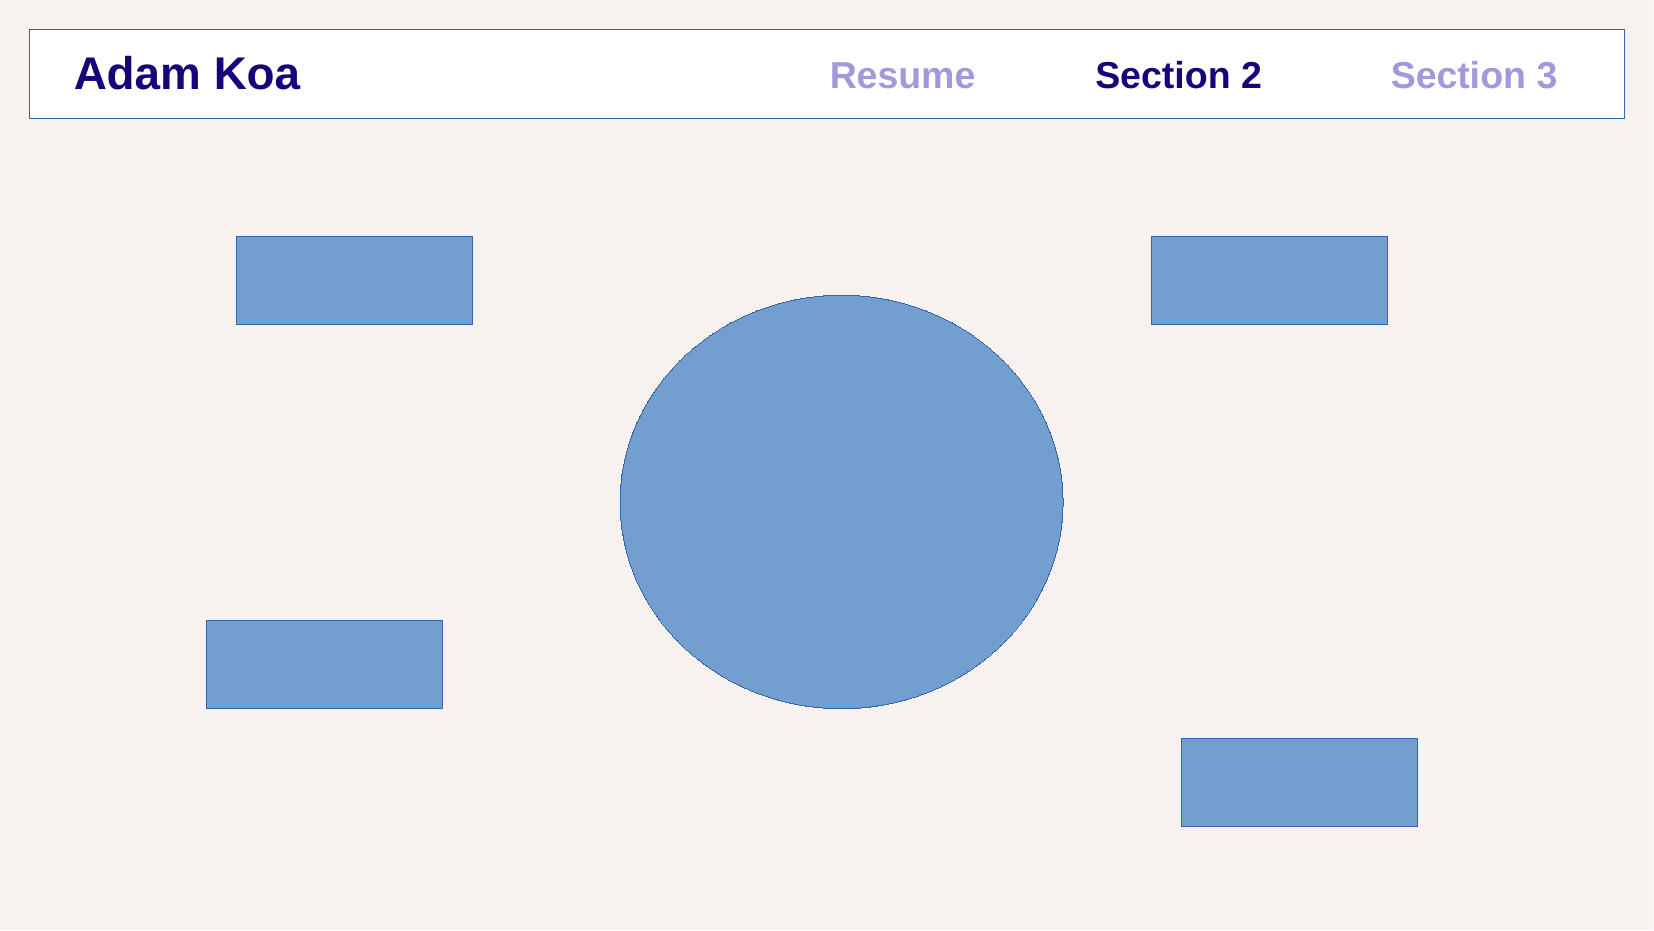

Adam Koa
Resume
Section 2
Section 3